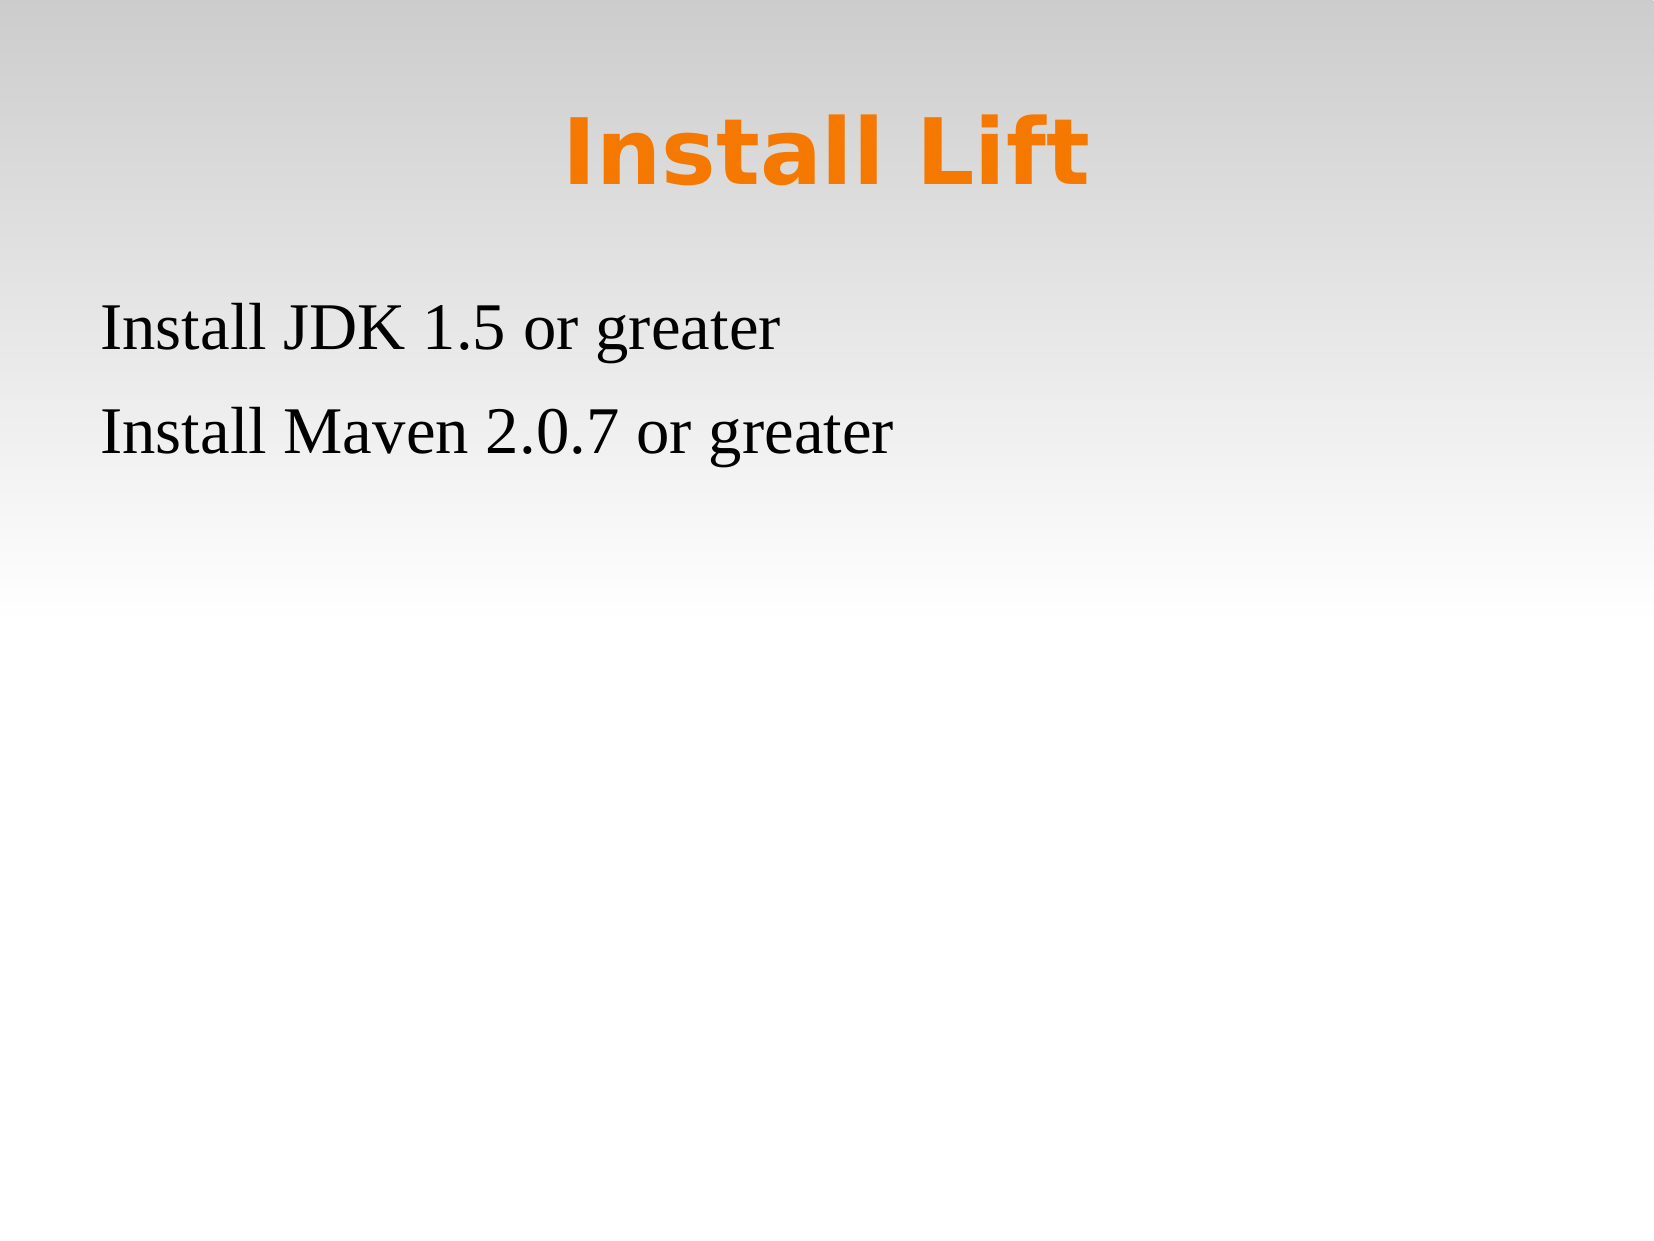

# Install Lift
Install JDK 1.5 or greater
Install Maven 2.0.7 or greater